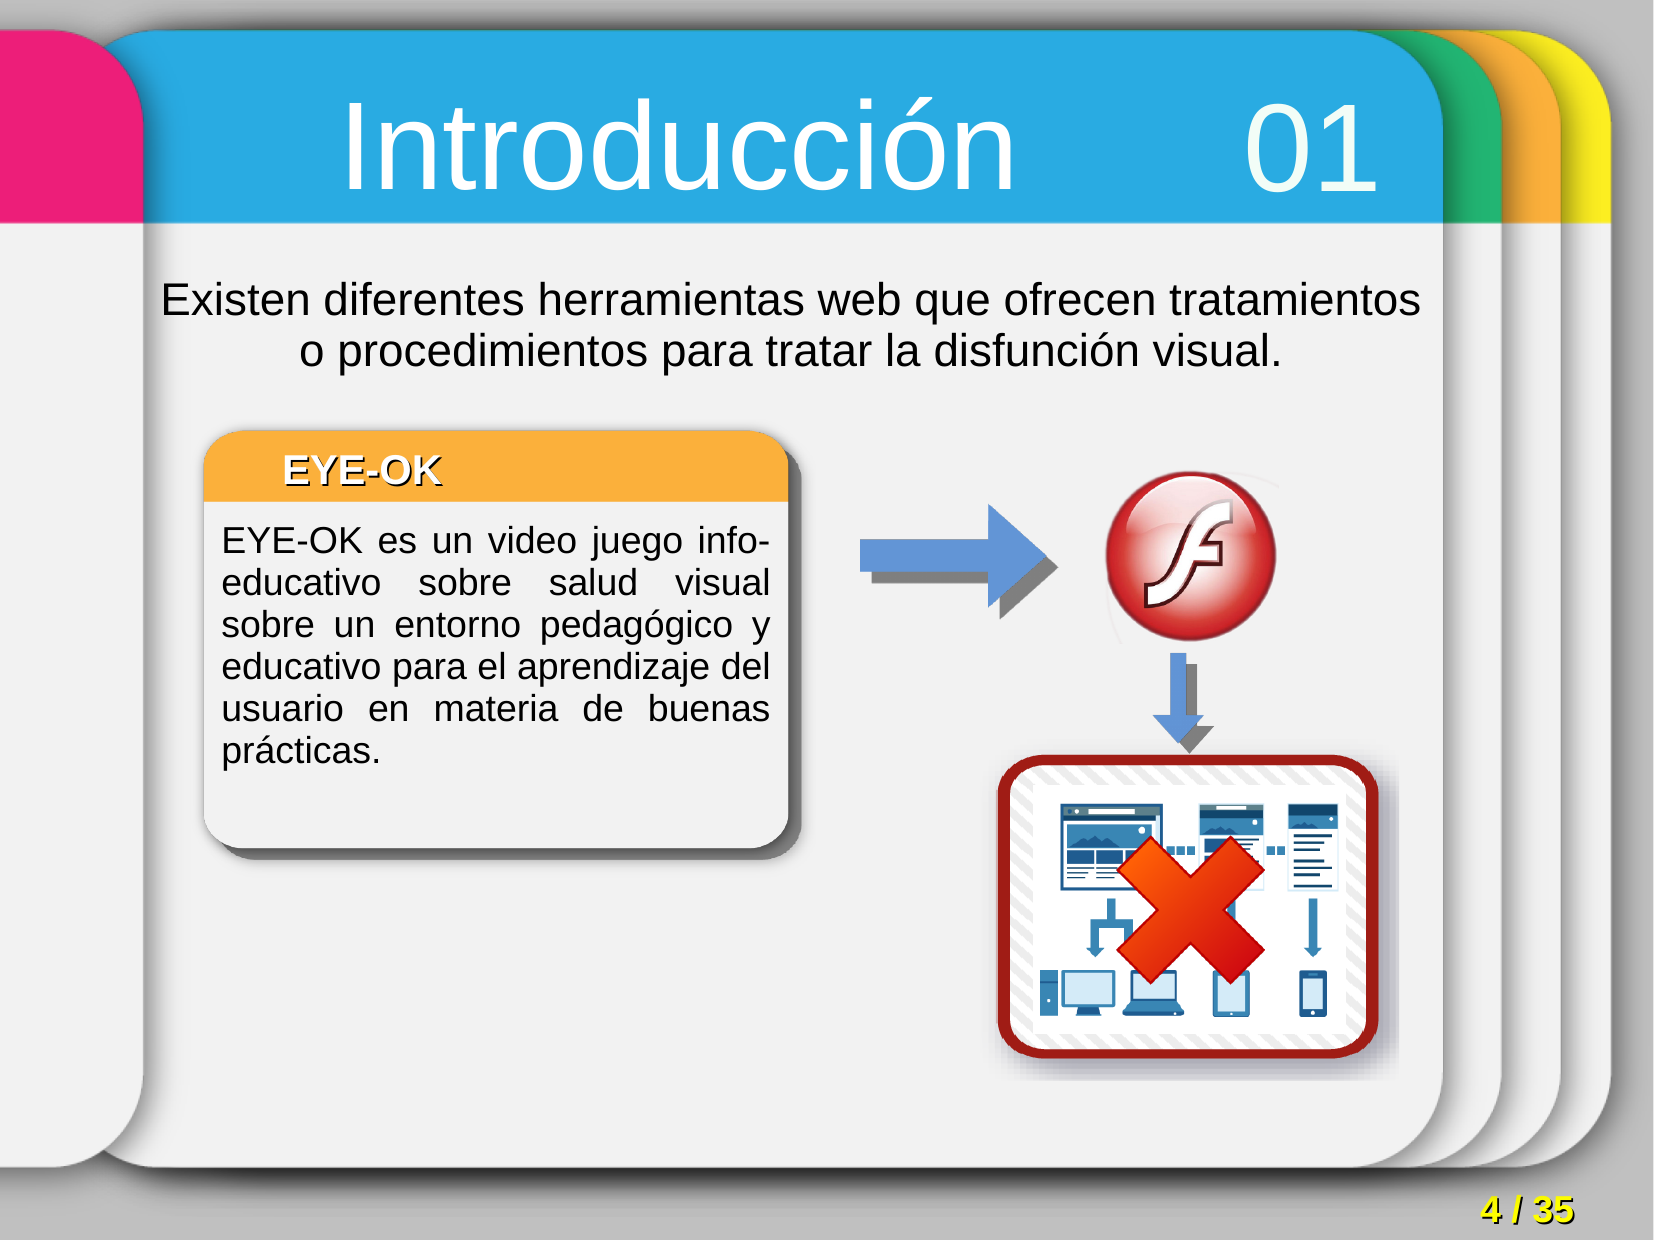

01
# Introducción
Existen diferentes herramientas web que ofrecen tratamientos o procedimientos para tratar la disfunción visual.
EYE-OK
EYE-OK es un video juego info-educativo sobre salud visual sobre un entorno pedagógico y educativo para el aprendizaje del usuario en materia de buenas prácticas.